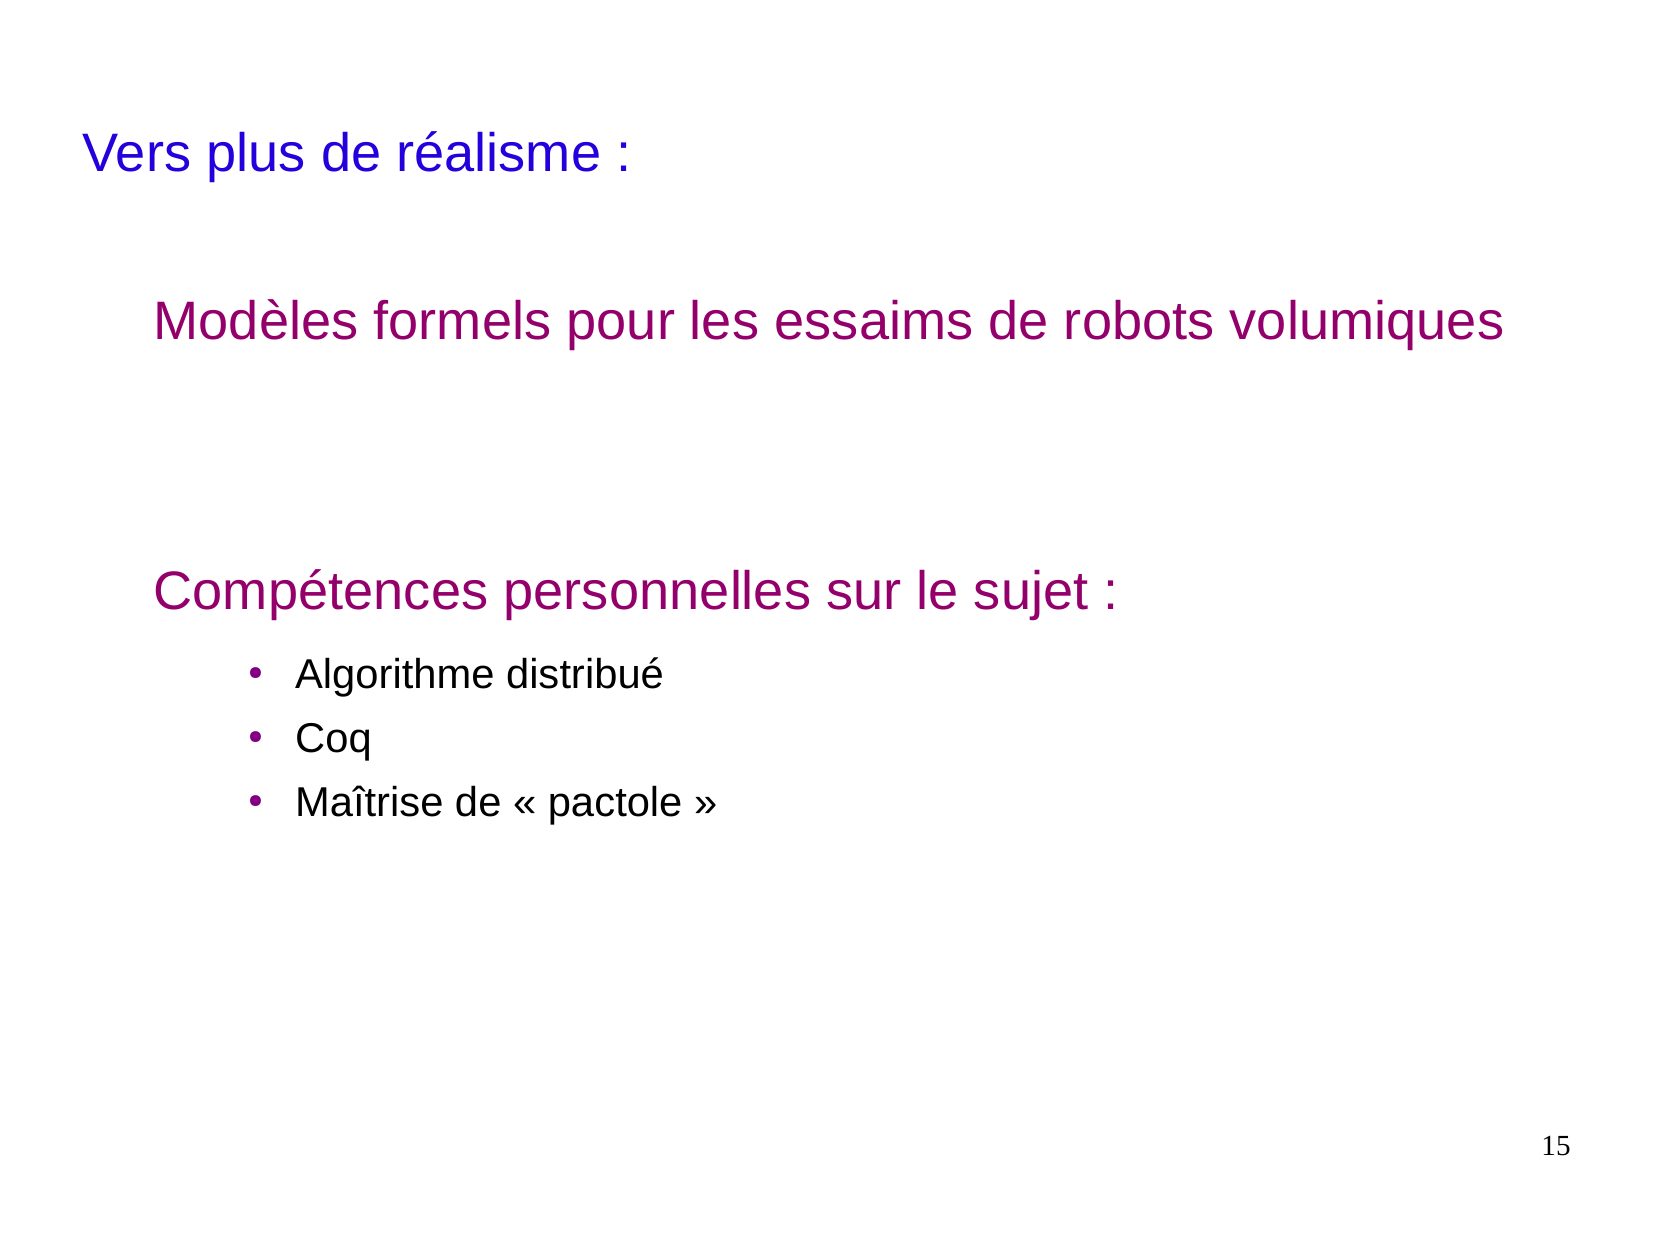

# Vers plus de réalisme :
Modèles formels pour les essaims de robots volumiques
Compétences personnelles sur le sujet :
Algorithme distribué
Coq
Maîtrise de « pactole »
15